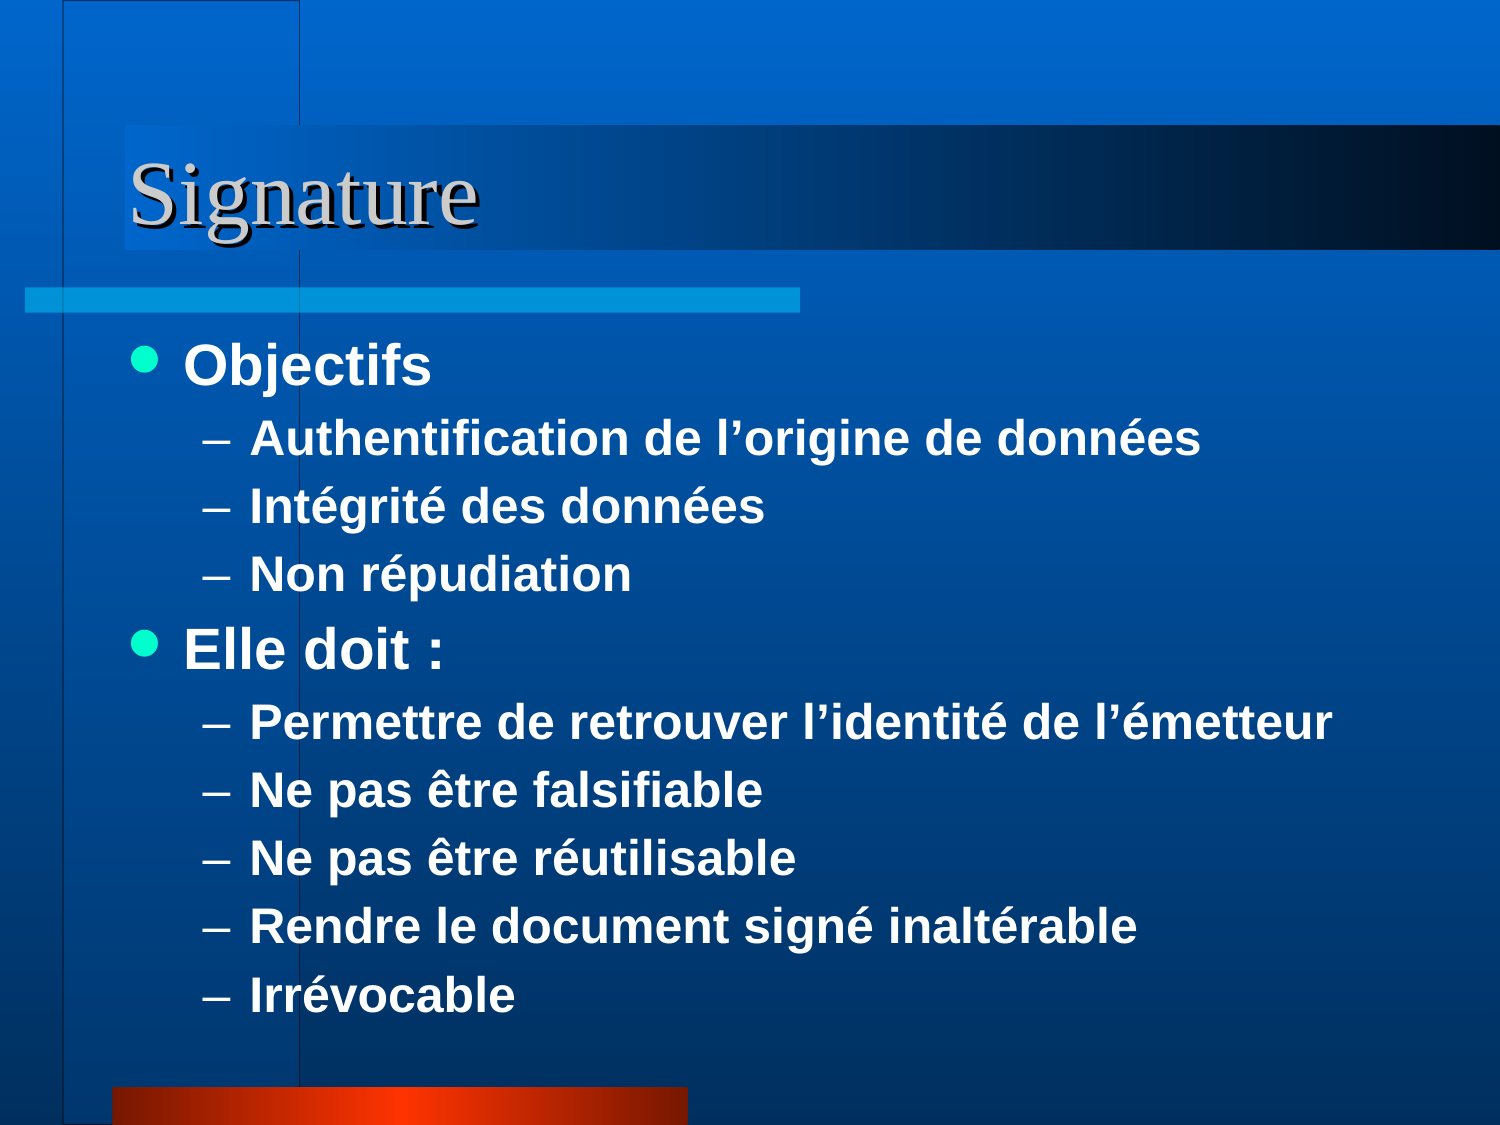

# Signature
Objectifs
Authentification de l’origine de données
Intégrité des données
Non répudiation
Elle doit :
Permettre de retrouver l’identité de l’émetteur
Ne pas être falsifiable
Ne pas être réutilisable
Rendre le document signé inaltérable
Irrévocable